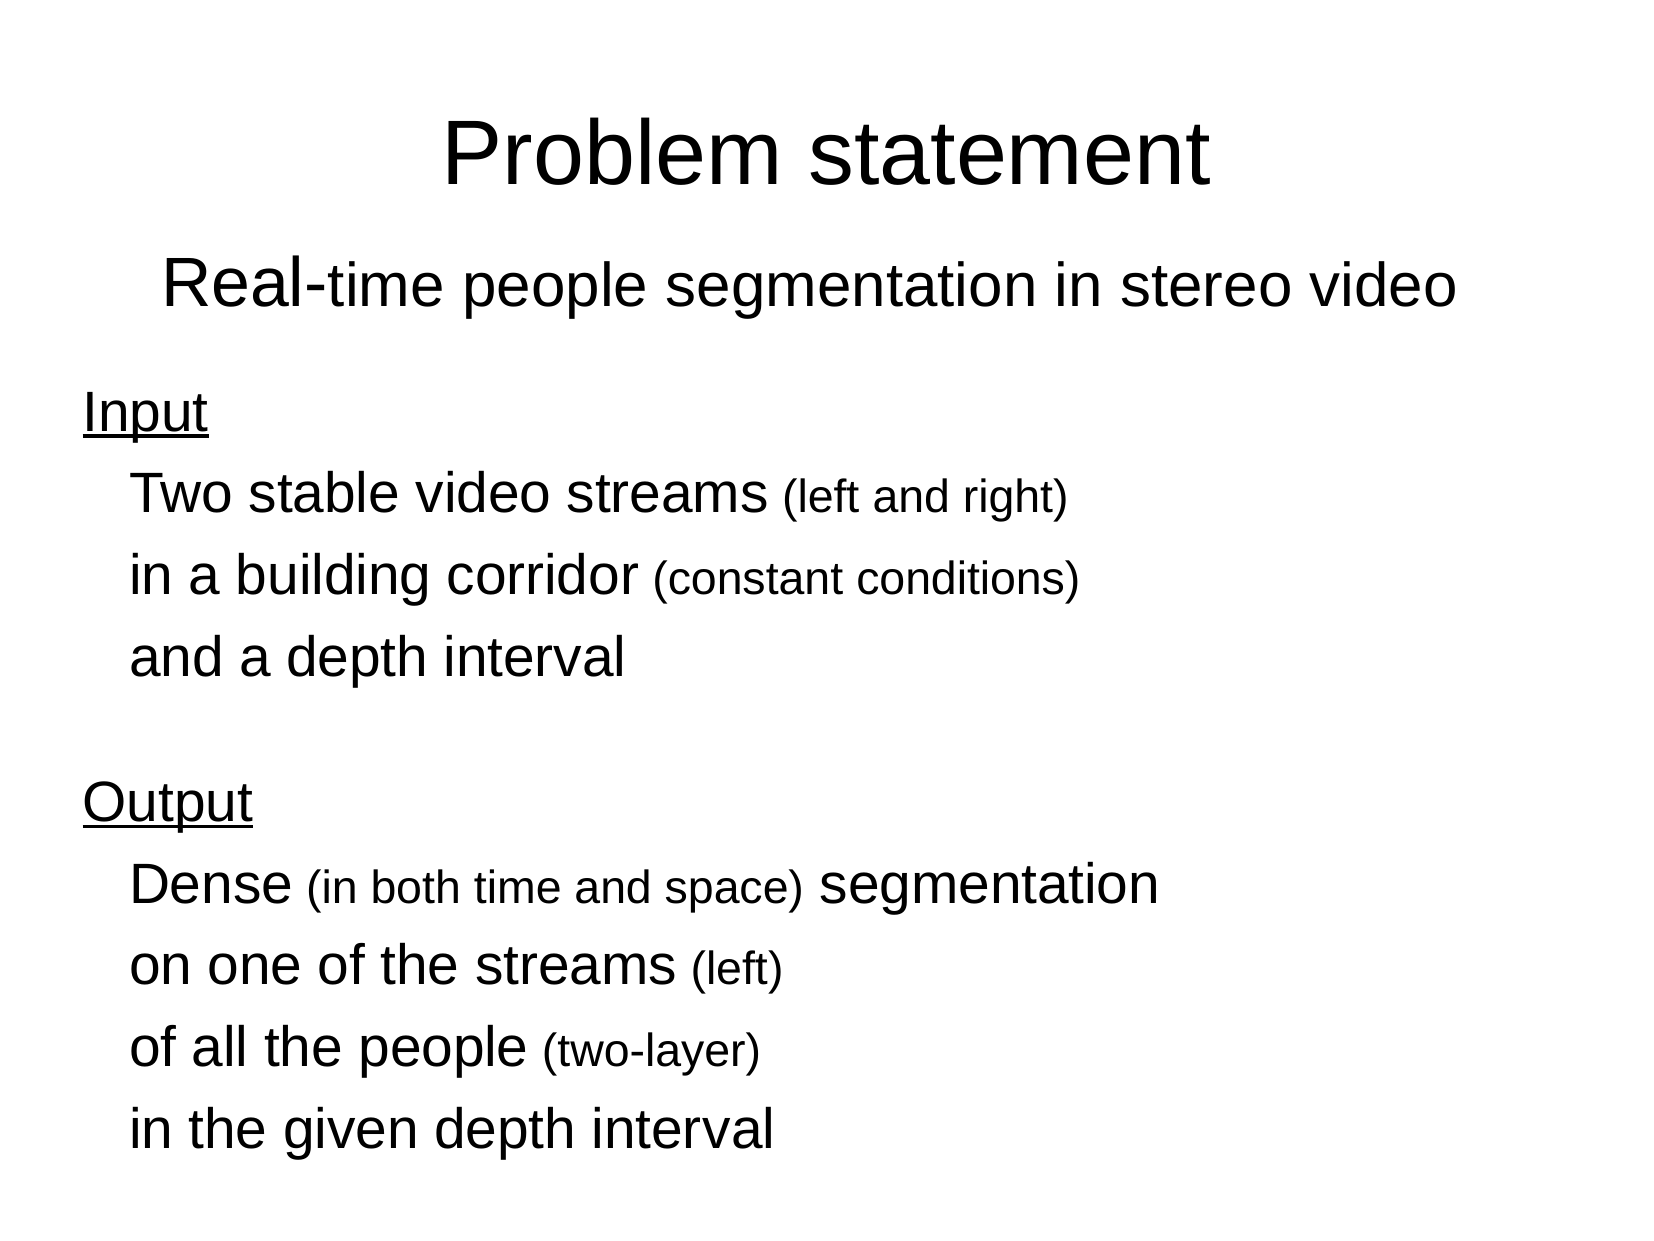

Problem statement
# Real-time people segmentation in stereo video
Input
	Two stable video streams (left and right)
					in a building corridor (constant conditions)
	and a depth interval
Output
	Dense (in both time and space) segmentation
	on one of the streams (left)
	of all the people (two-layer)
	in the given depth interval